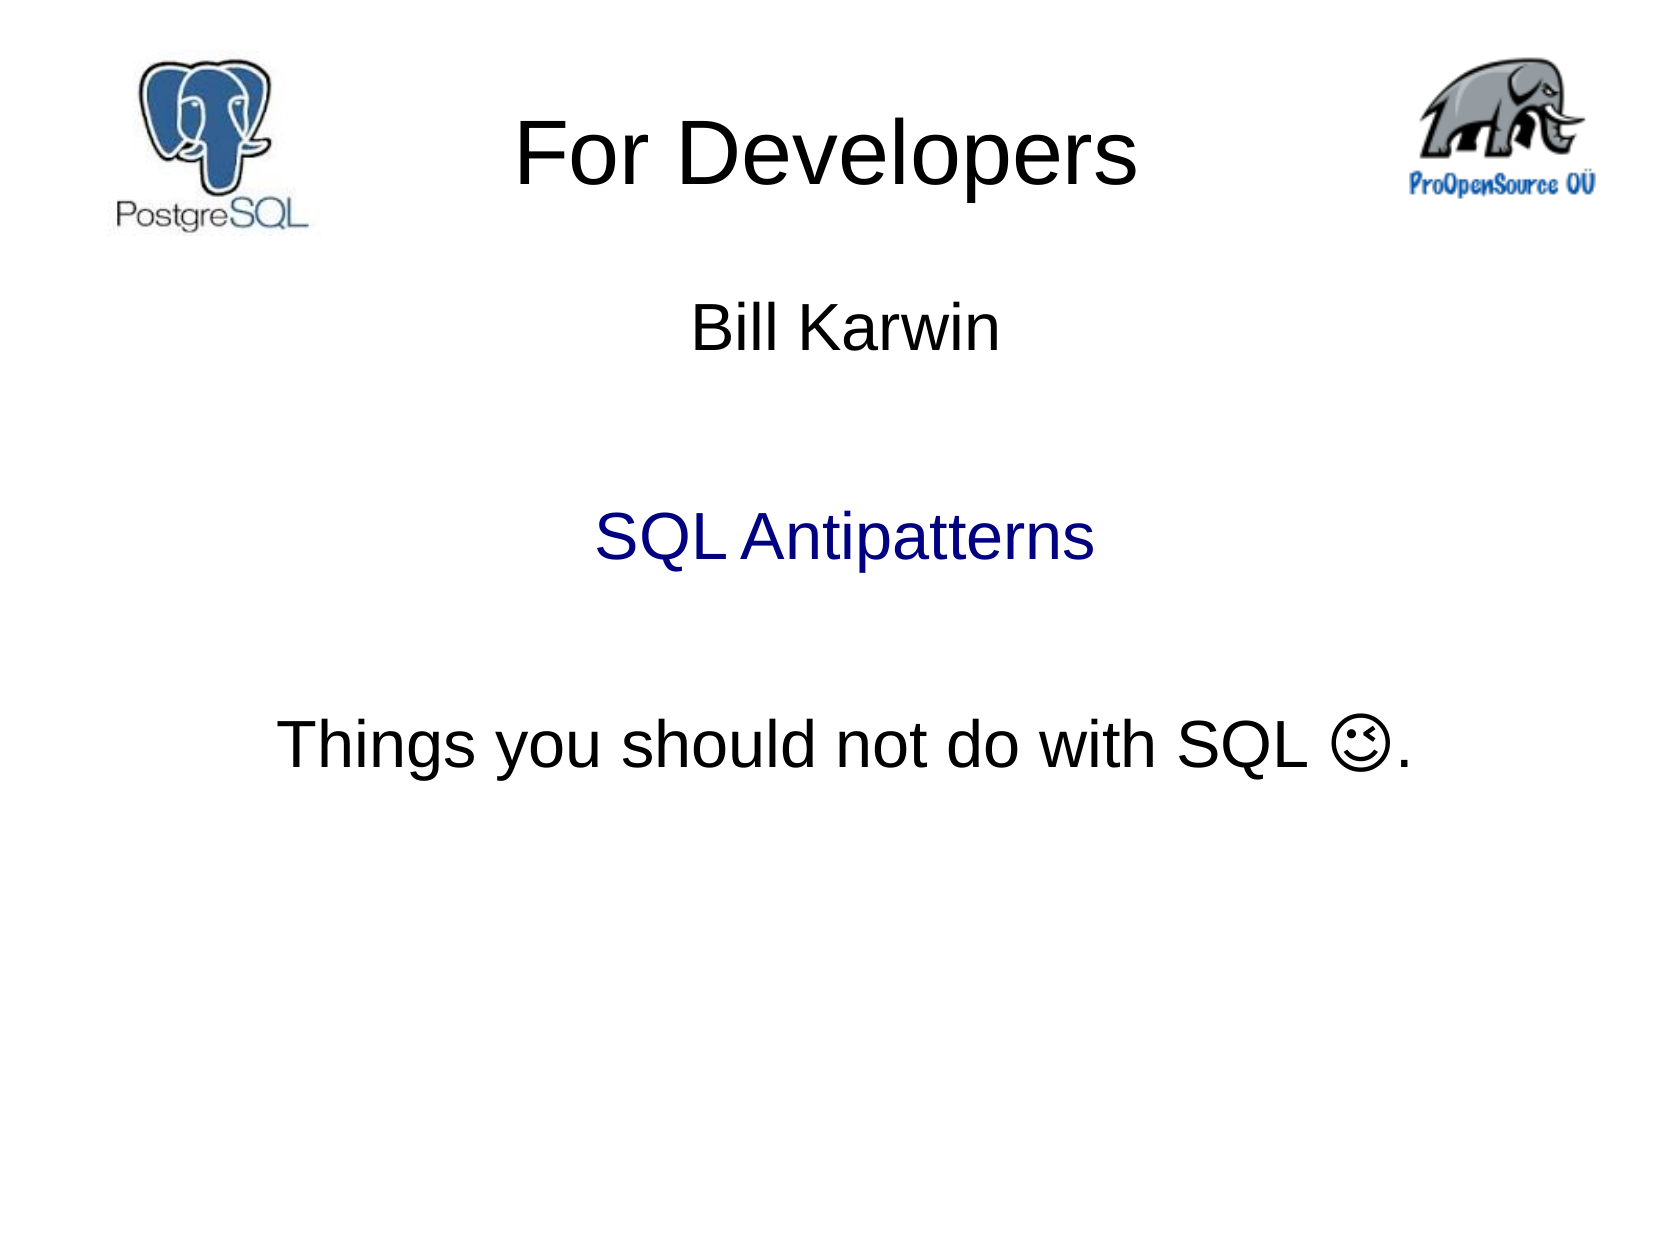

# For Developers
Bill Karwin
SQL Antipatterns
Things you should not do with SQL 😉.